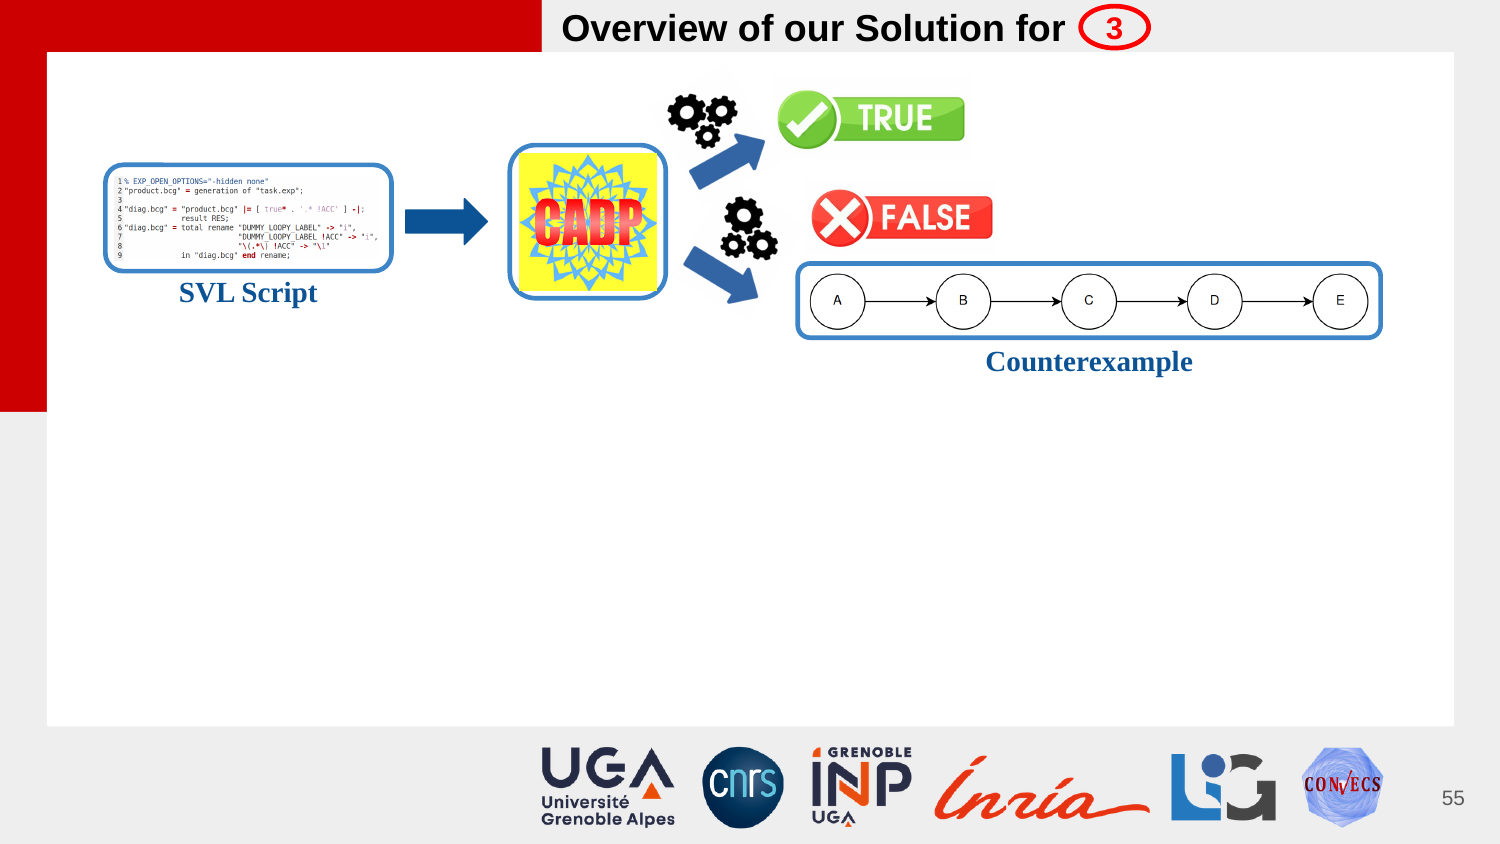

Overview of our Solution for
3
SVL Script
Counterexample